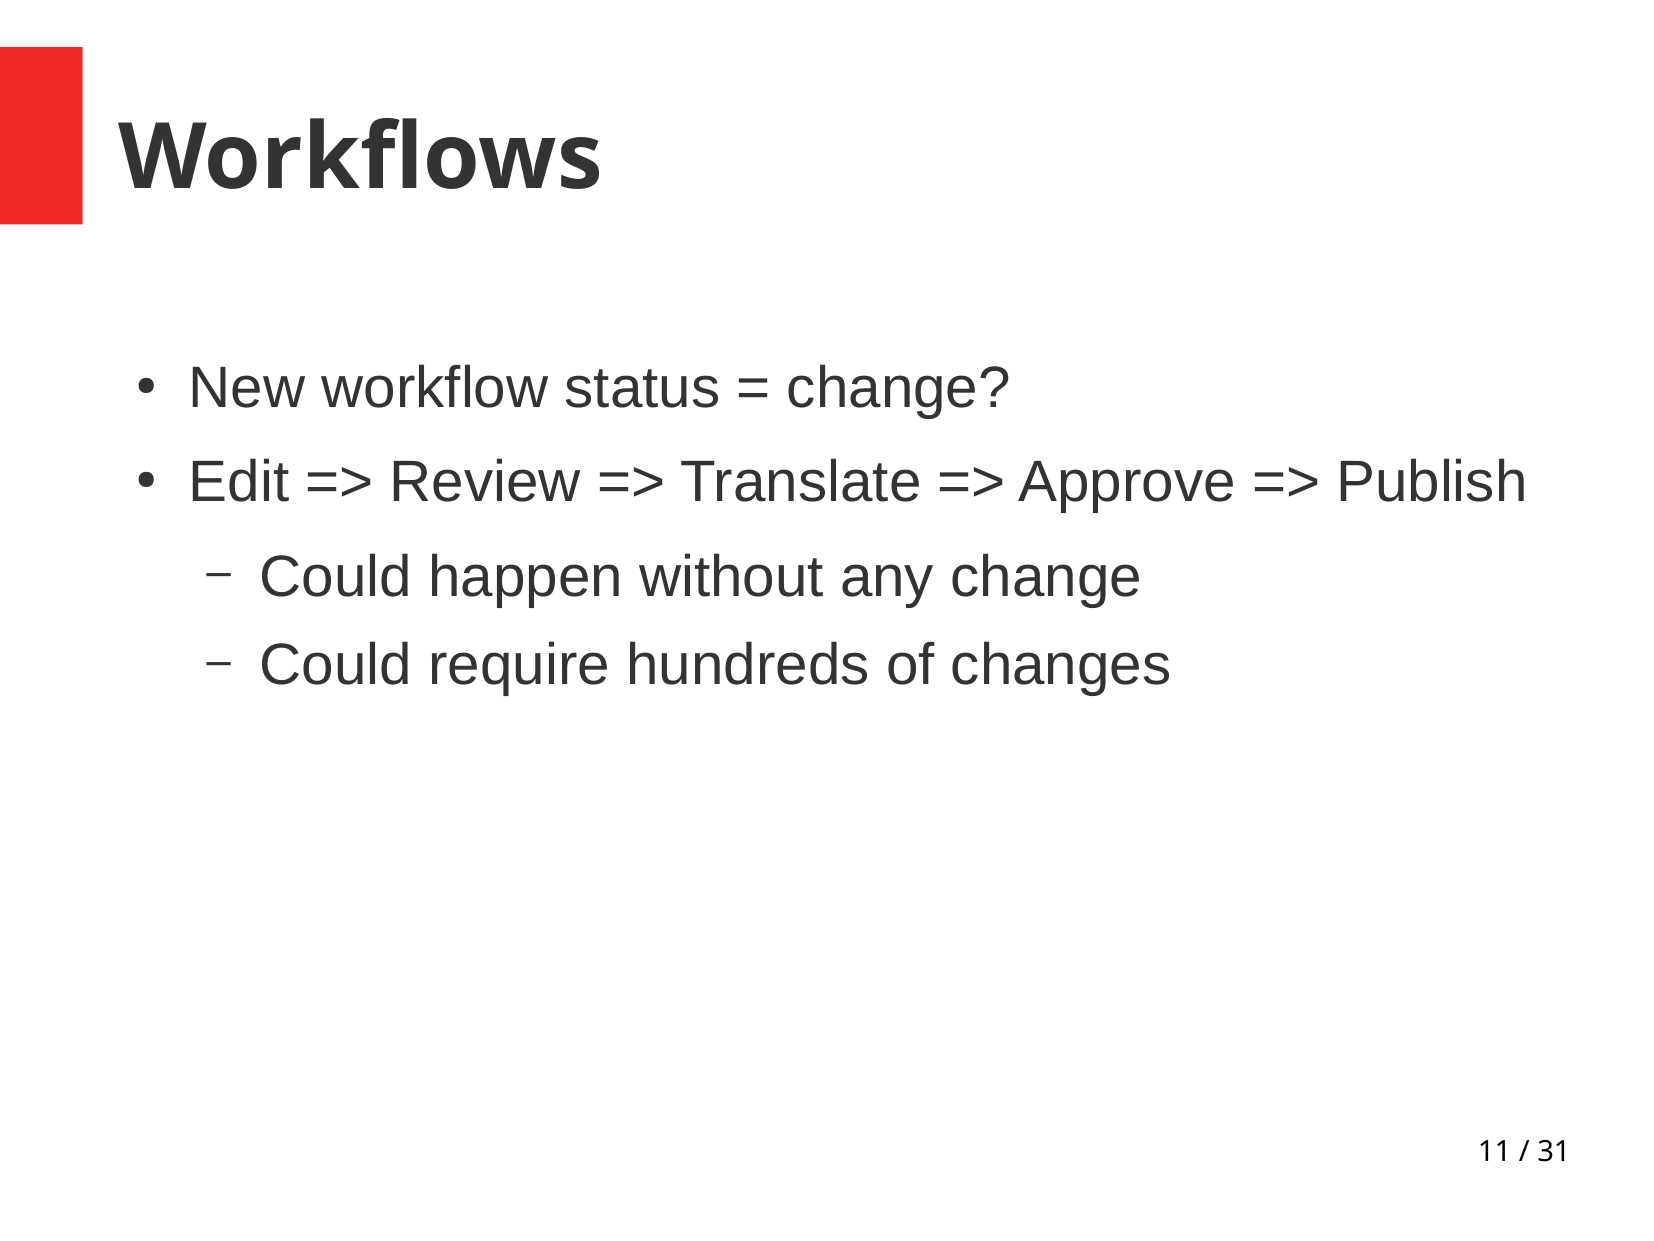

# Workflows
New workflow status = change?
Edit => Review => Translate => Approve => Publish
Could happen without any change
Could require hundreds of changes
11